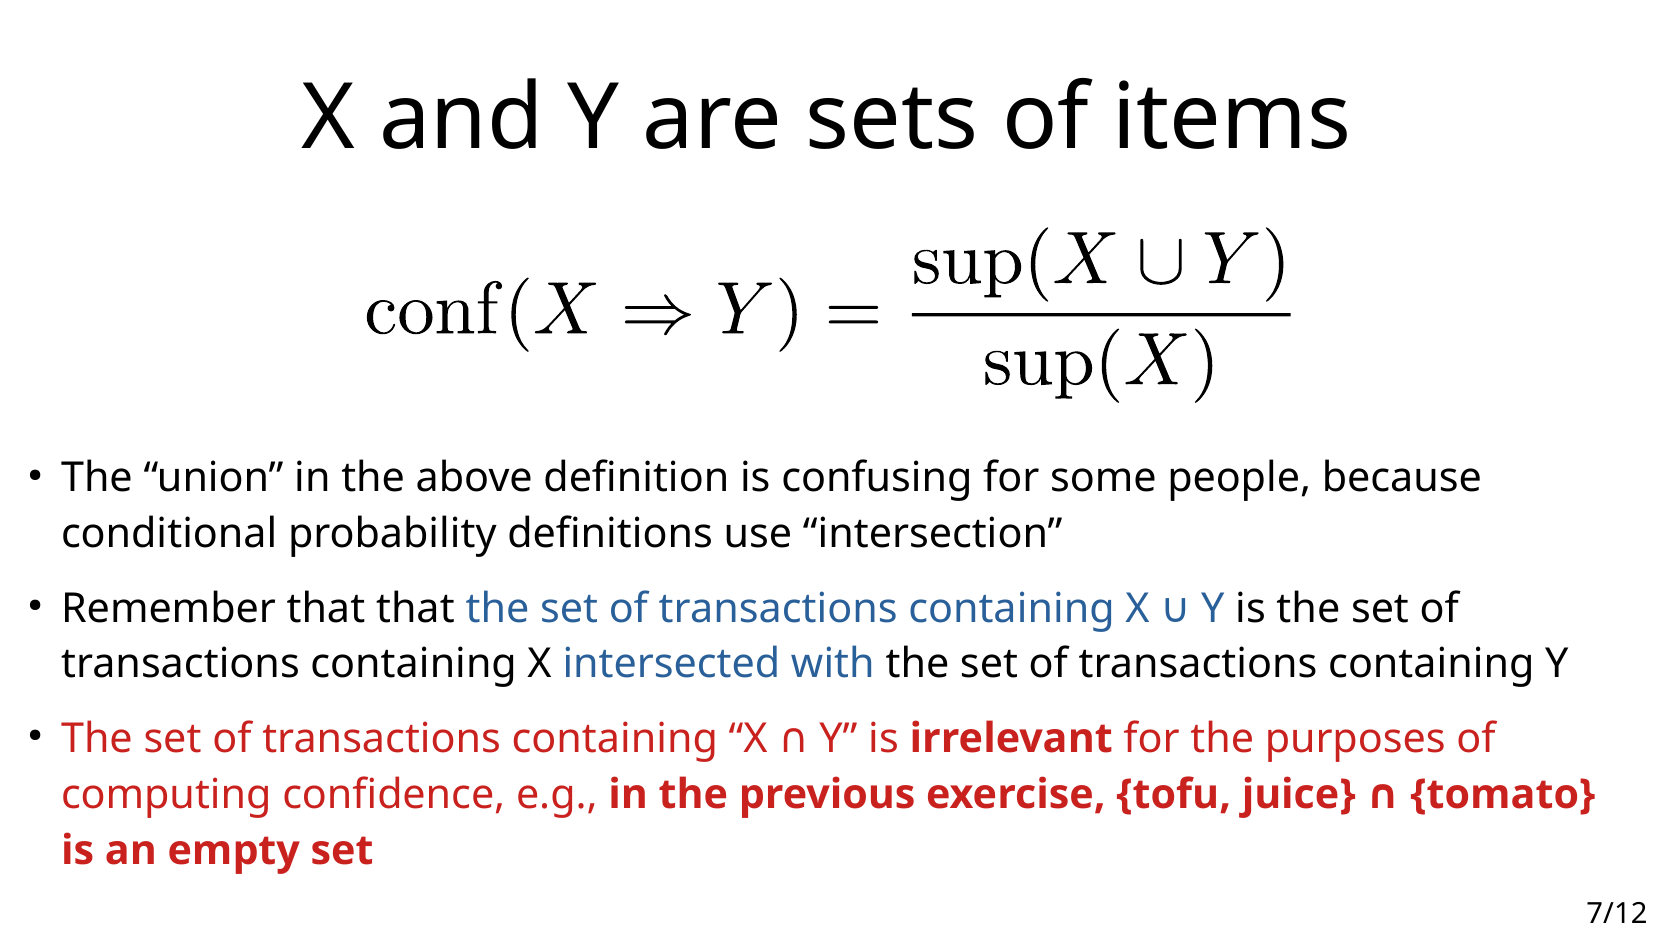

# X and Y are sets of items
The “union” in the above definition is confusing for some people, because conditional probability definitions use “intersection”
Remember that that the set of transactions containing X ∪ Y is the set of transactions containing X intersected with the set of transactions containing Y
The set of transactions containing “X ∩ Y” is irrelevant for the purposes of computing confidence, e.g., in the previous exercise, {tofu, juice} ∩ {tomato} is an empty set
7